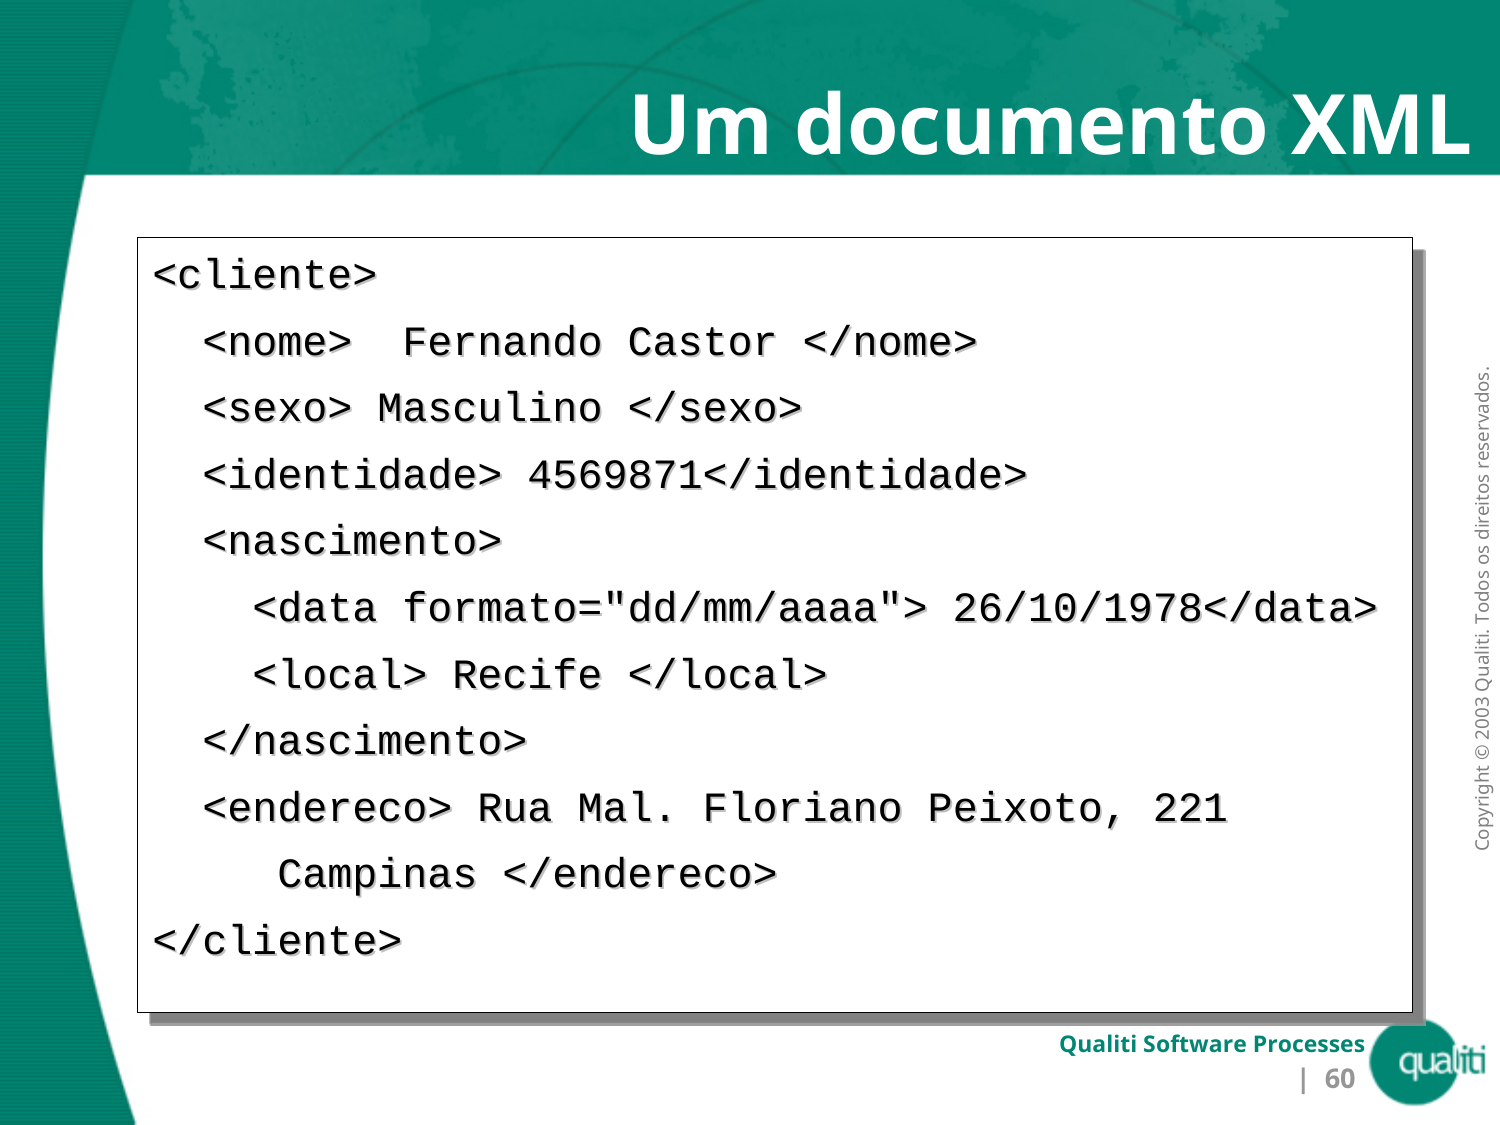

# Um documento XML
<cliente>
 <nome> Fernando Castor </nome>
 <sexo> Masculino </sexo>
 <identidade> 4569871</identidade>
 <nascimento>
 <data formato="dd/mm/aaaa"> 26/10/1978</data>
 <local> Recife </local>
 </nascimento>
 <endereco> Rua Mal. Floriano Peixoto, 221
 Campinas </endereco>
</cliente>